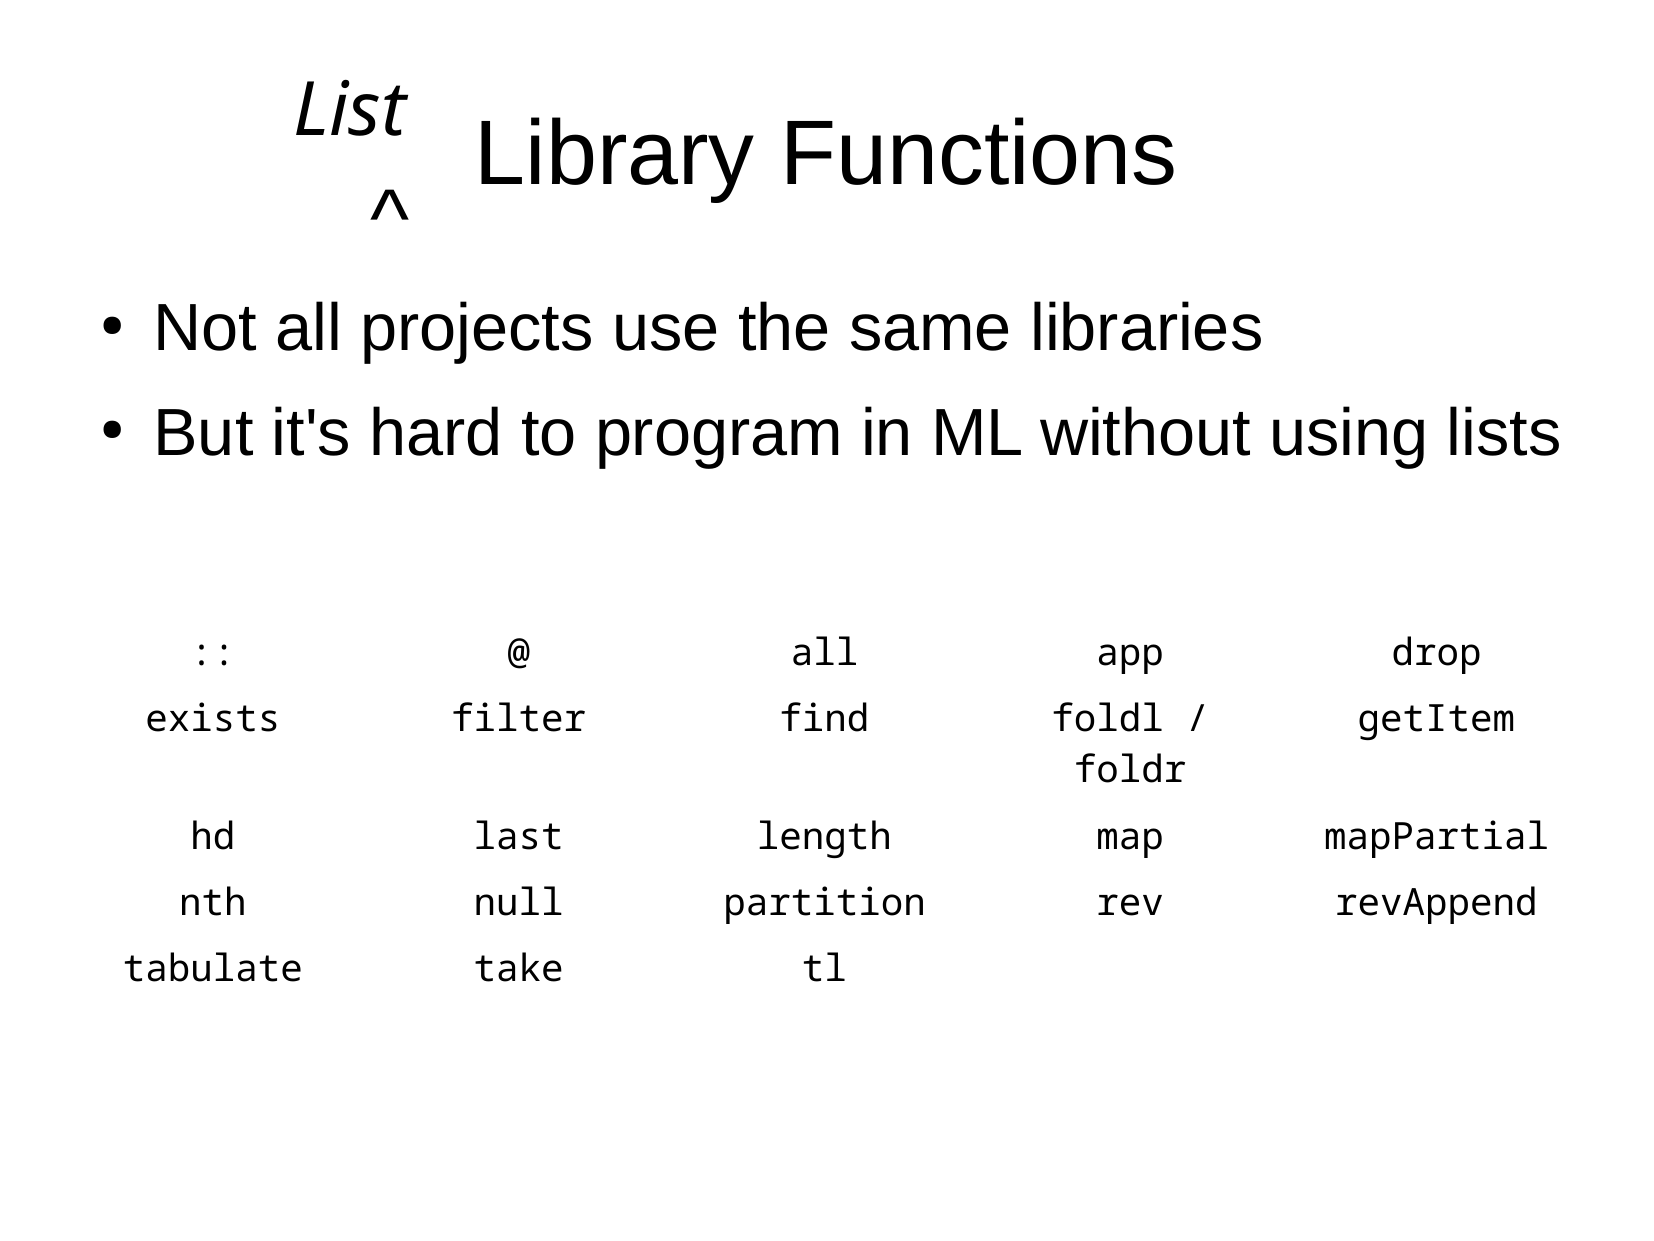

List
# Library Functions
^
Not all projects use the same libraries
But it's hard to program in ML without using lists
| :: | @ | all | app | drop |
| --- | --- | --- | --- | --- |
| exists | filter | find | foldl / foldr | getItem |
| hd | last | length | map | mapPartial |
| nth | null | partition | rev | revAppend |
| tabulate | take | tl | | |